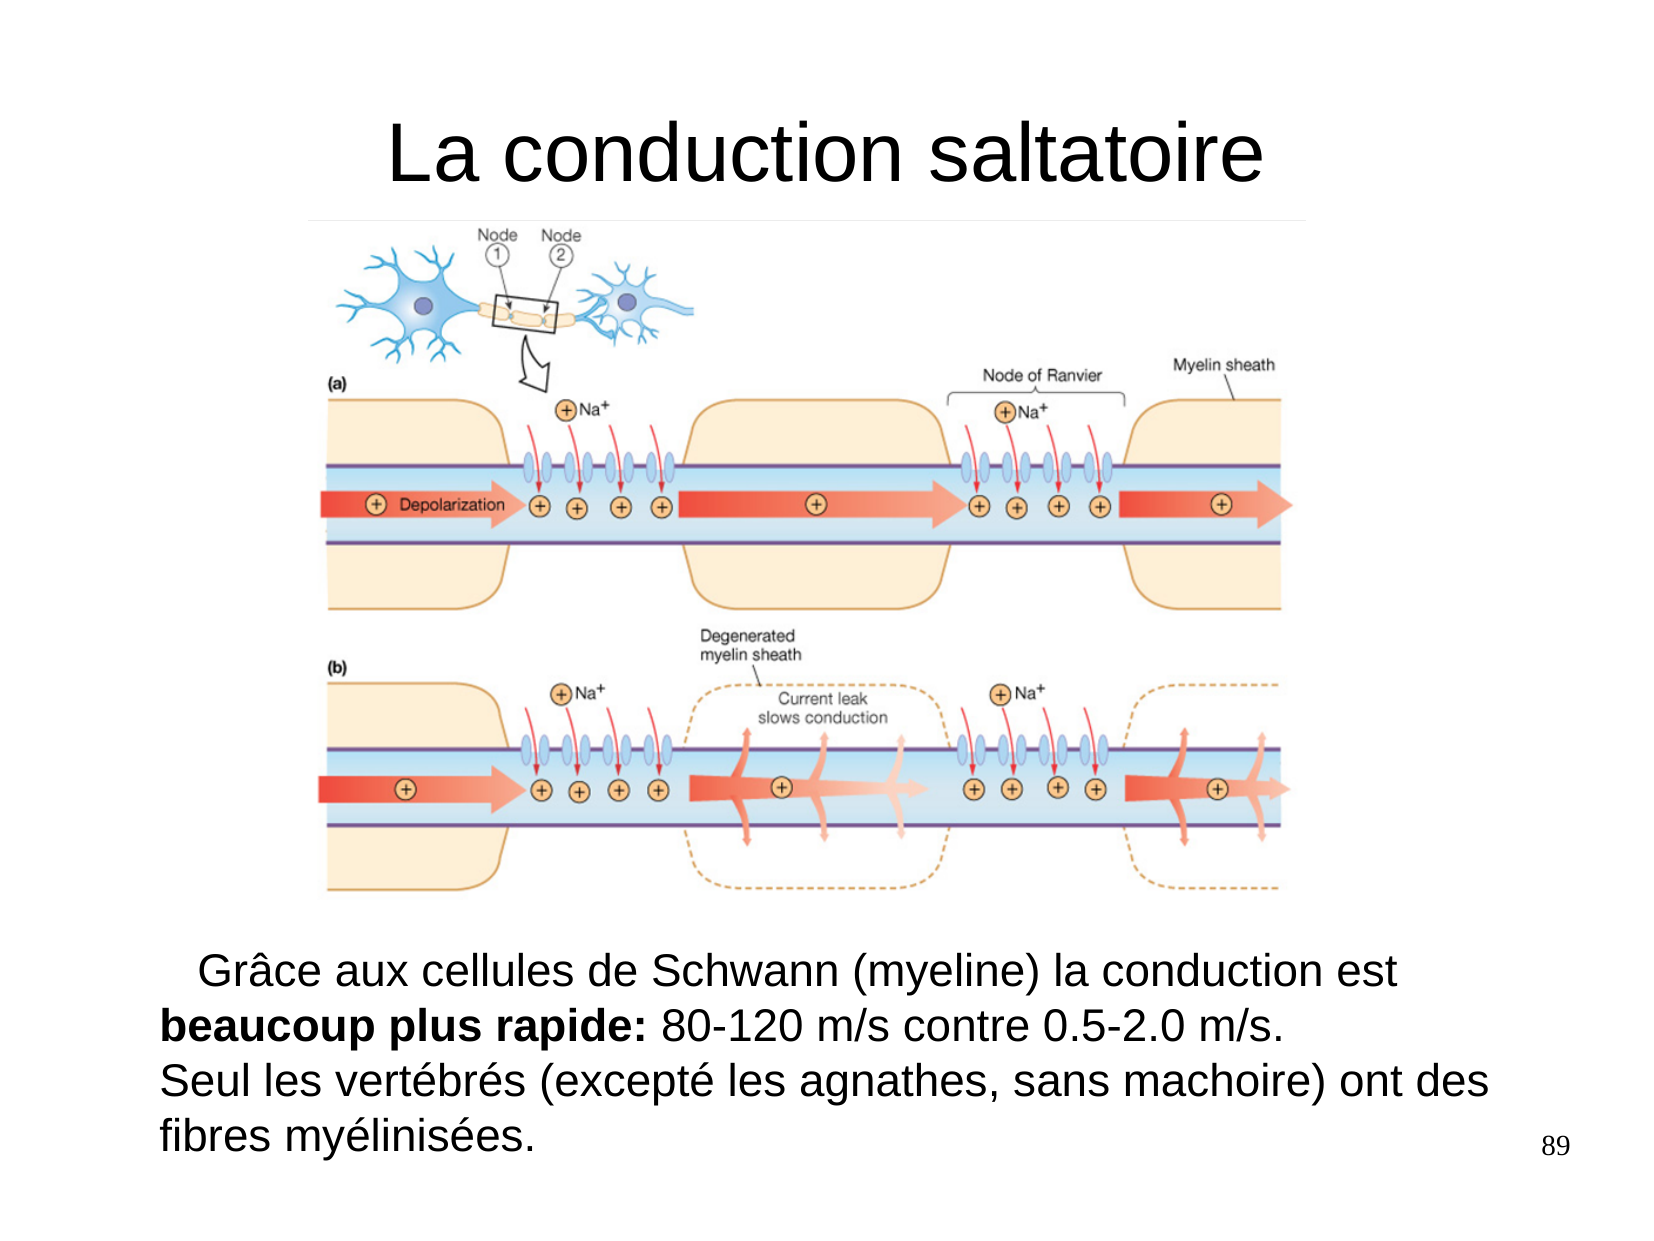

# La conduction saltatoire
 Grâce aux cellules de Schwann (myeline) la conduction est beaucoup plus rapide: 80-120 m/s contre 0.5-2.0 m/s.
Seul les vertébrés (excepté les agnathes, sans machoire) ont des fibres myélinisées.
89